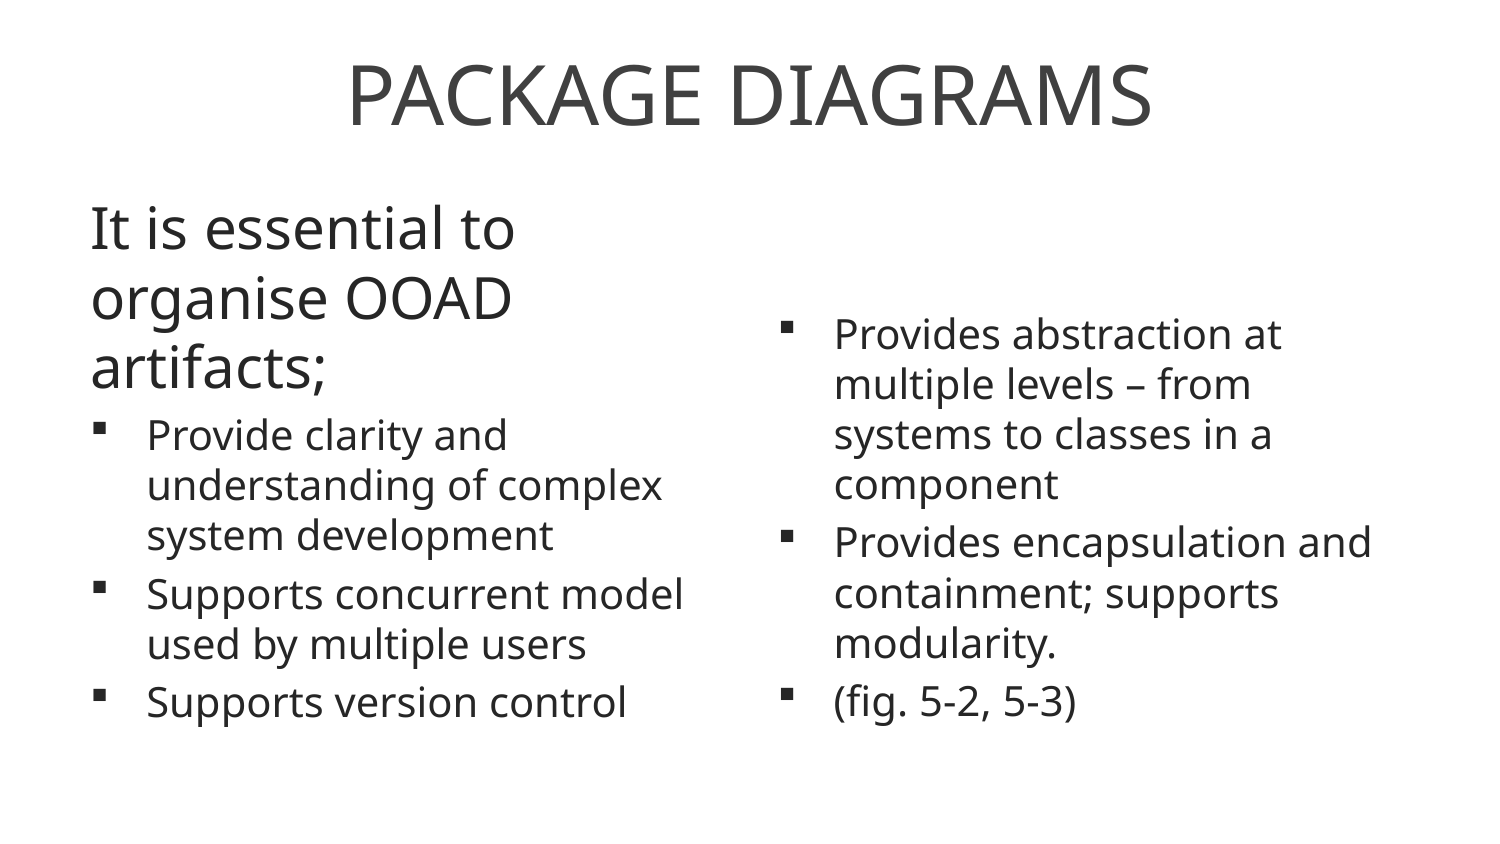

# Package diagrams
It is essential to organise OOAD artifacts;
Provide clarity and understanding of complex system development
Supports concurrent model used by multiple users
Supports version control
Provides abstraction at multiple levels – from systems to classes in a component
Provides encapsulation and containment; supports modularity.
(fig. 5-2, 5-3)